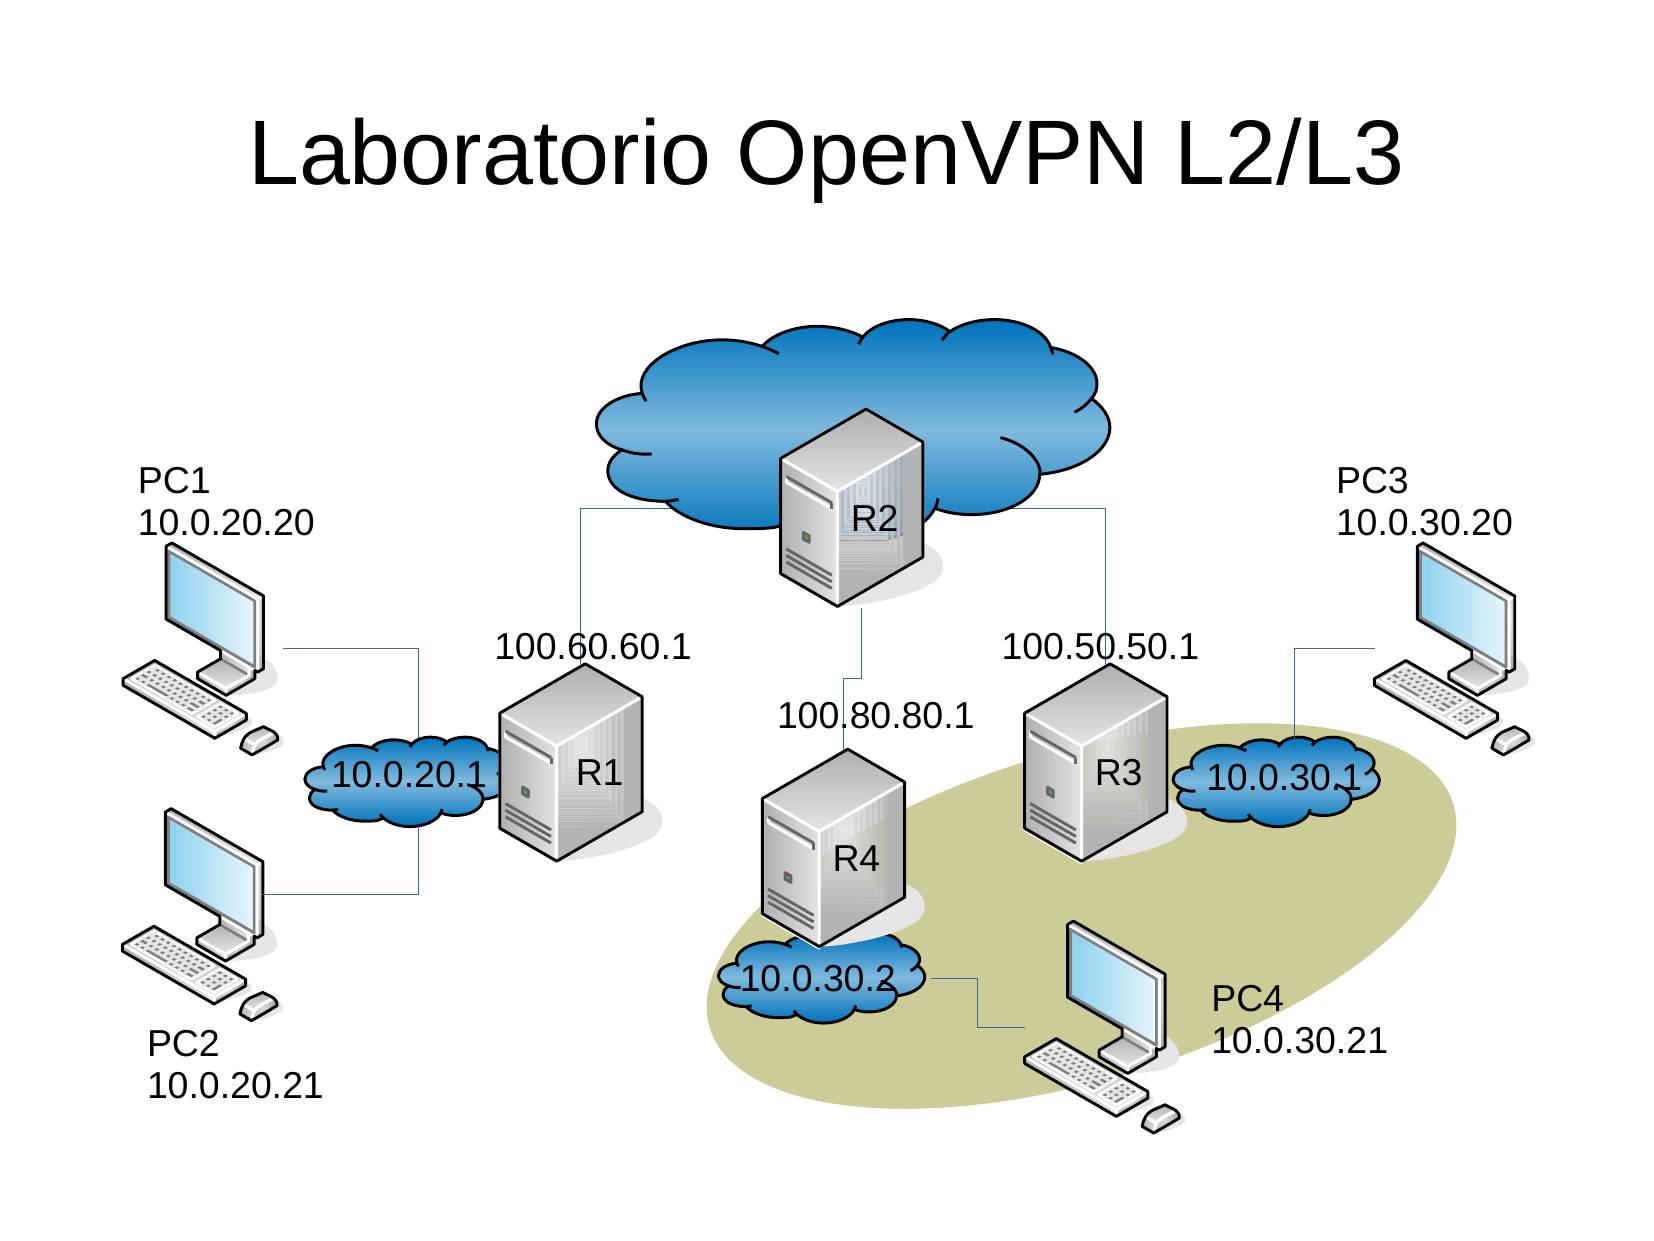

# Laboratorio OpenVPN L2/L3
R2
PC1
10.0.20.20
PC3
10.0.30.20
100.60.60.1
100.50.50.1
R1
R3
100.80.80.1
10.0.20.1
10.0.30.1
R4
10.0.30.2
PC4
10.0.30.21
PC2
10.0.20.21